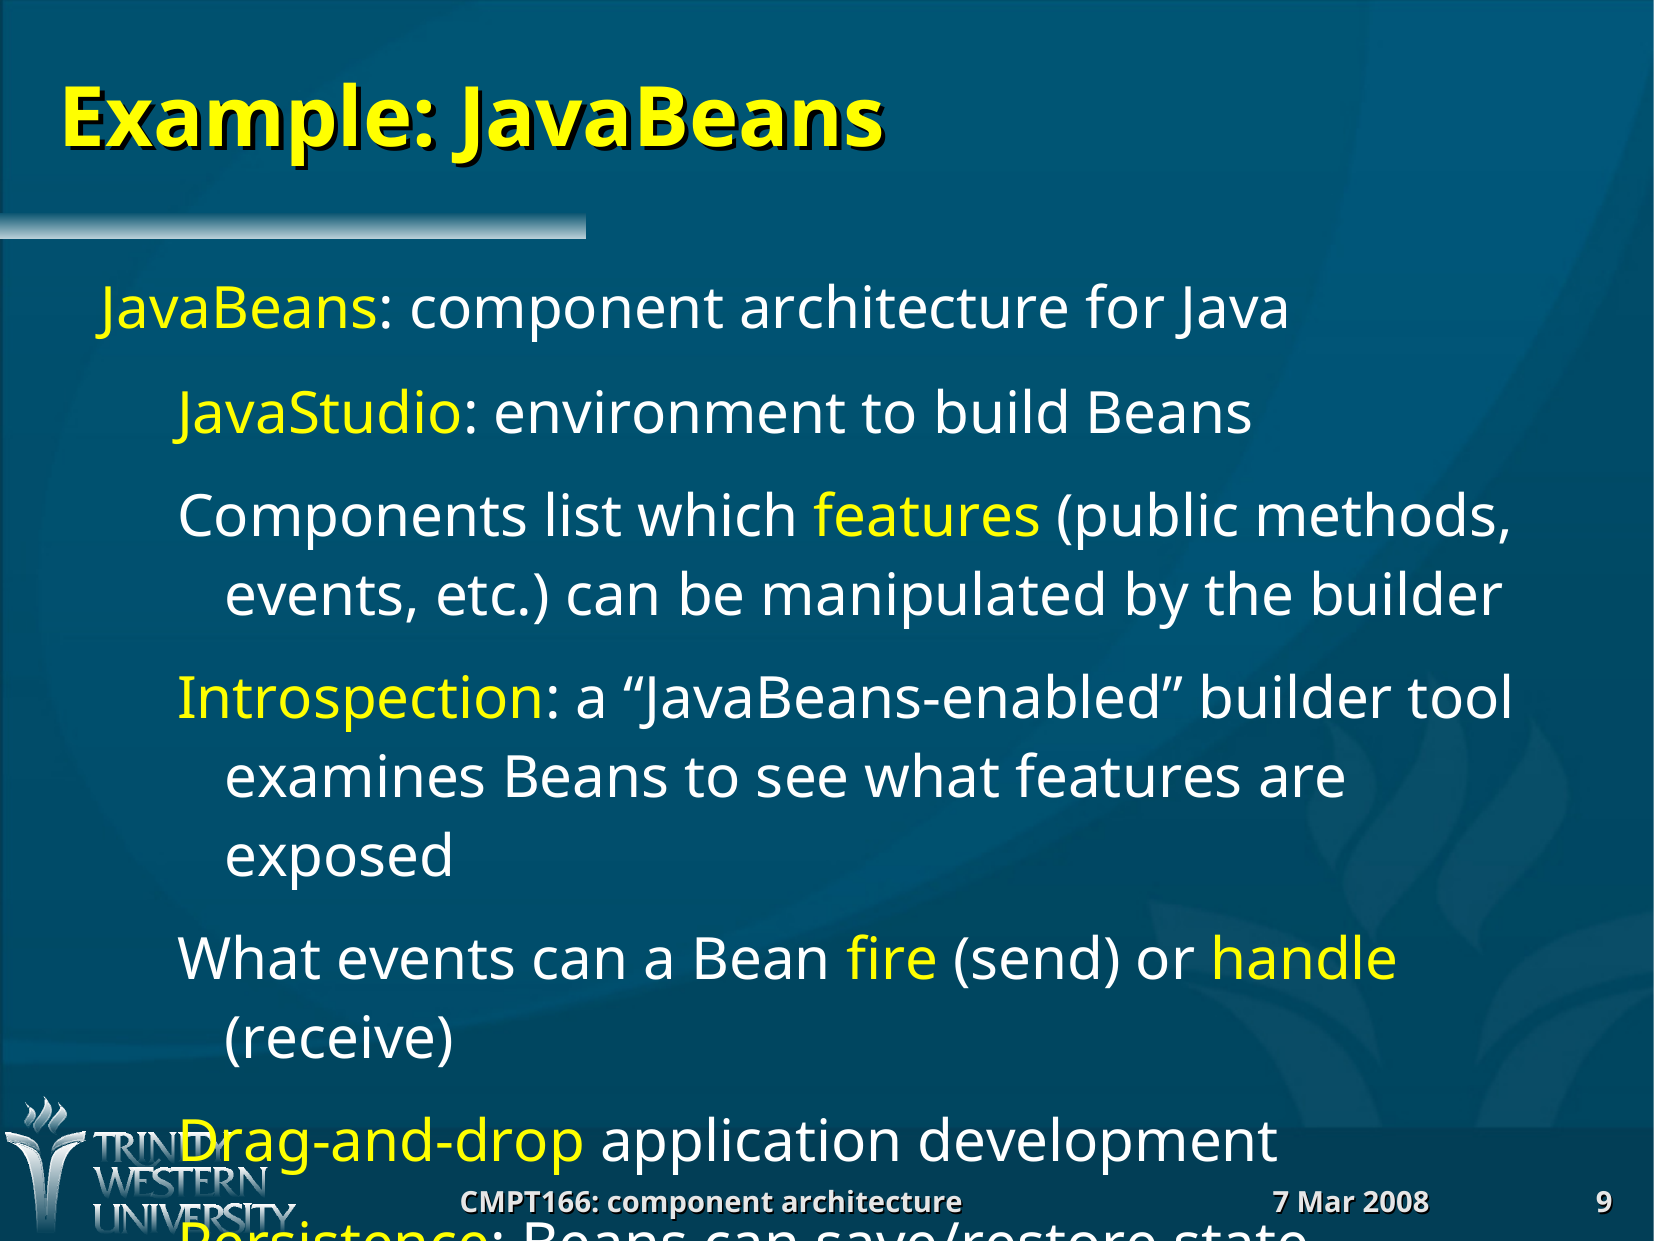

# Example: JavaBeans
JavaBeans: component architecture for Java
JavaStudio: environment to build Beans
Components list which features (public methods, events, etc.) can be manipulated by the builder
Introspection: a “JavaBeans-enabled” builder tool examines Beans to see what features are exposed
What events can a Bean fire (send) or handle (receive)
Drag-and-drop application development
Persistence: Beans can save/restore state
CMPT166: component architecture
7 Mar 2008
9